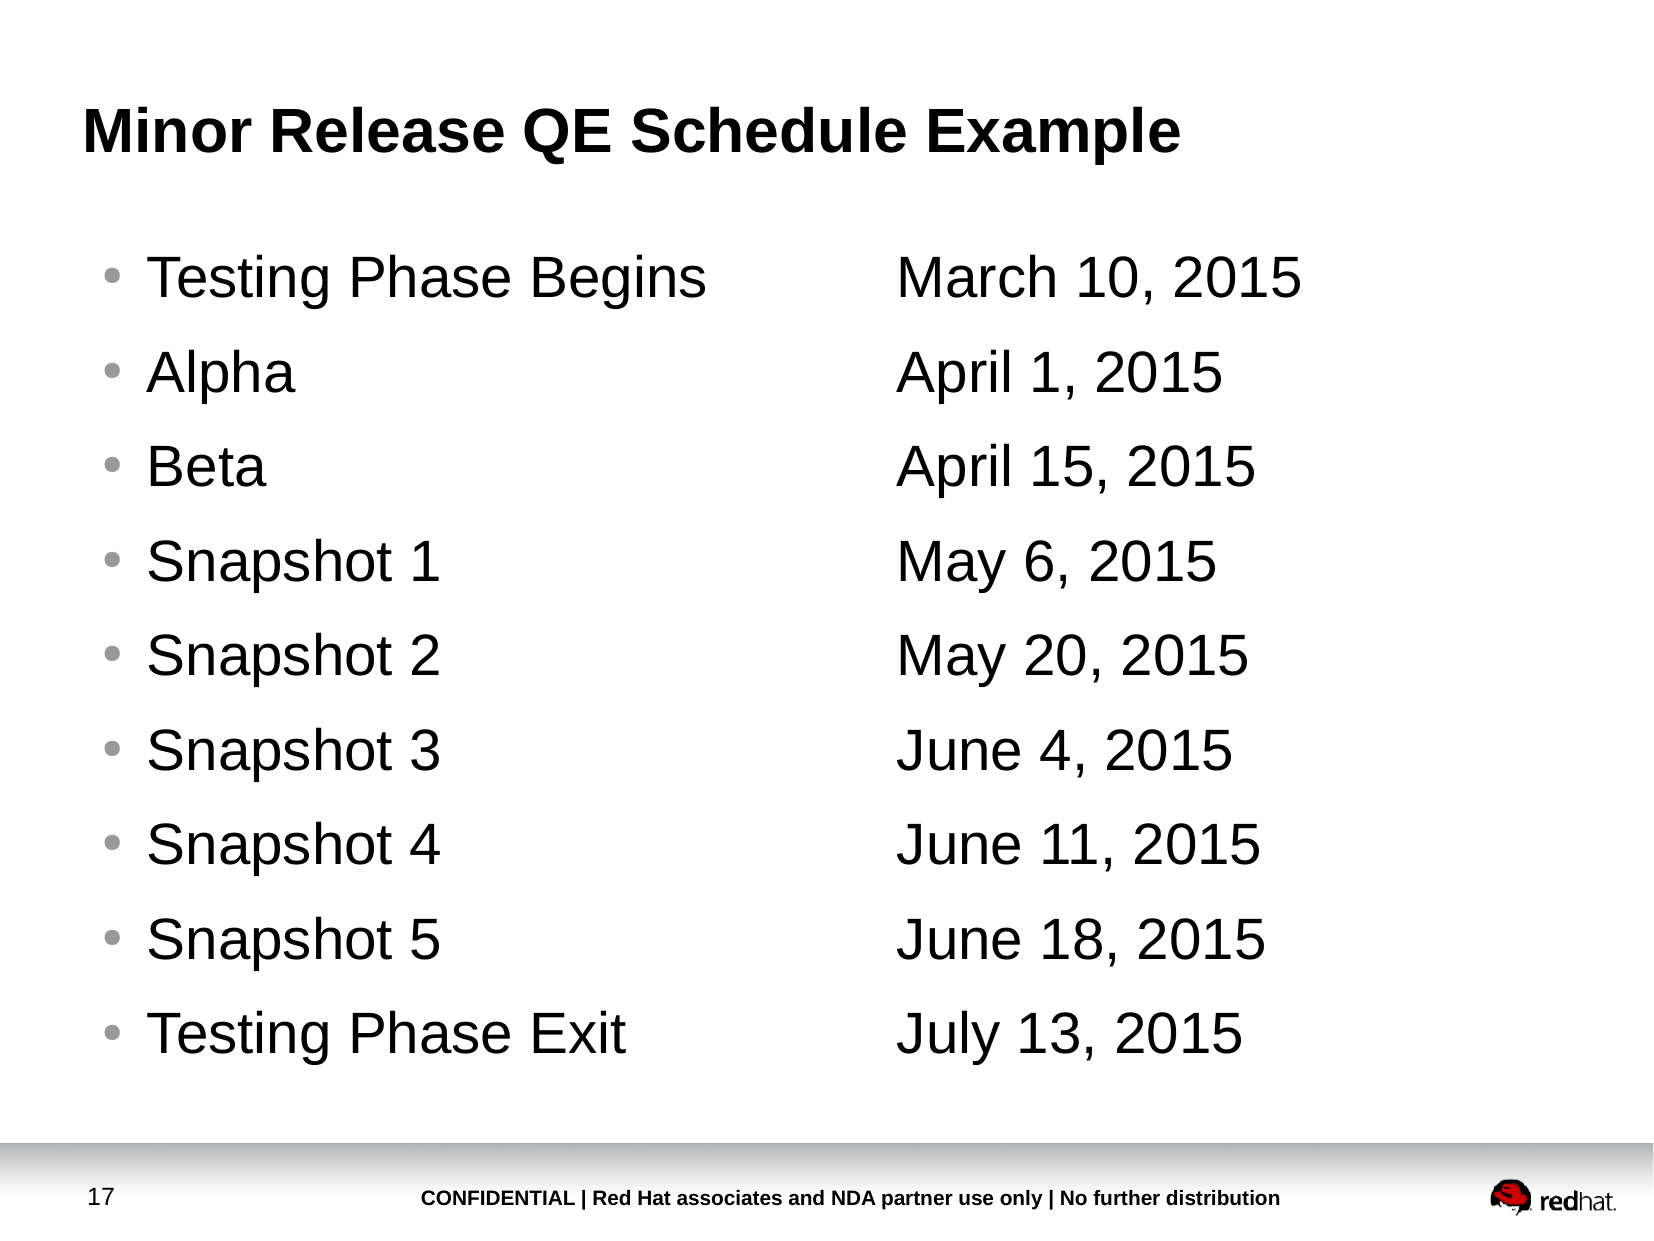

# Minor Release QE Schedule Example
Testing Phase Begins			March 10, 2015
Alpha									April 1, 2015
Beta									April 15, 2015
Snapshot 1							May 6, 2015
Snapshot 2							May 20, 2015
Snapshot 3							June 4, 2015
Snapshot 4							June 11, 2015
Snapshot 5							June 18, 2015
Testing Phase Exit				July 13, 2015